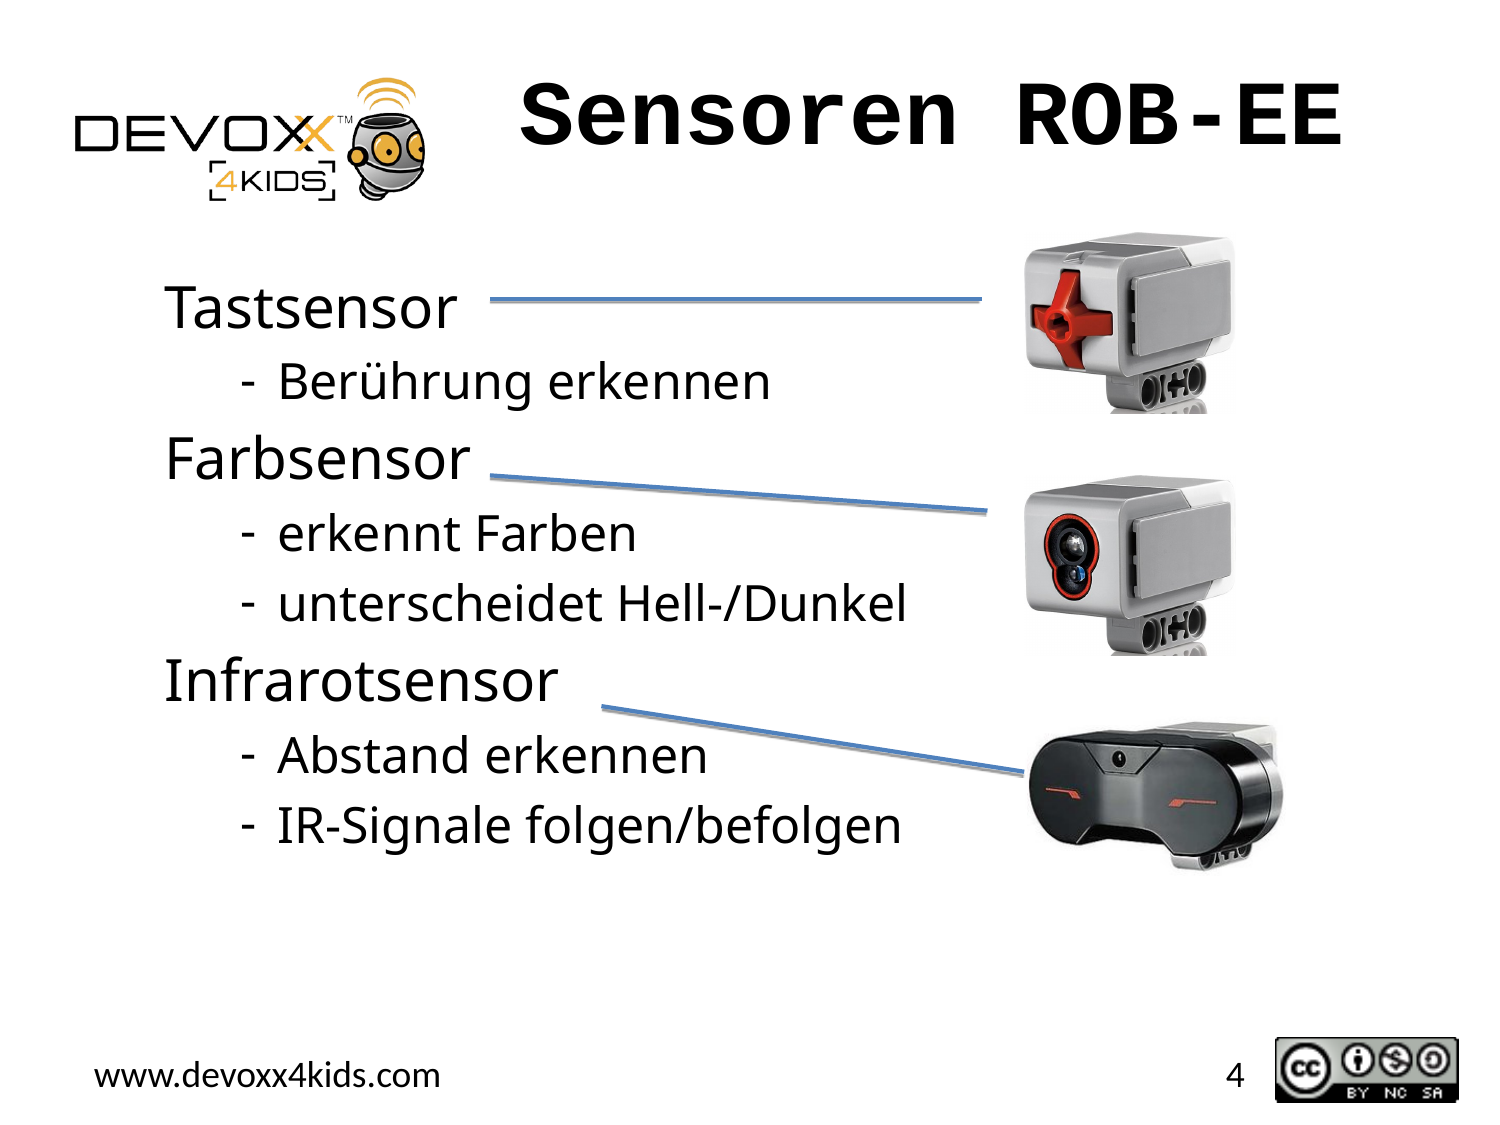

# Sensoren ROB-EE
Tastsensor
Berührung erkennen
Farbsensor
erkennt Farben
unterscheidet Hell-/Dunkel
Infrarotsensor
Abstand erkennen
IR-Signale folgen/befolgen